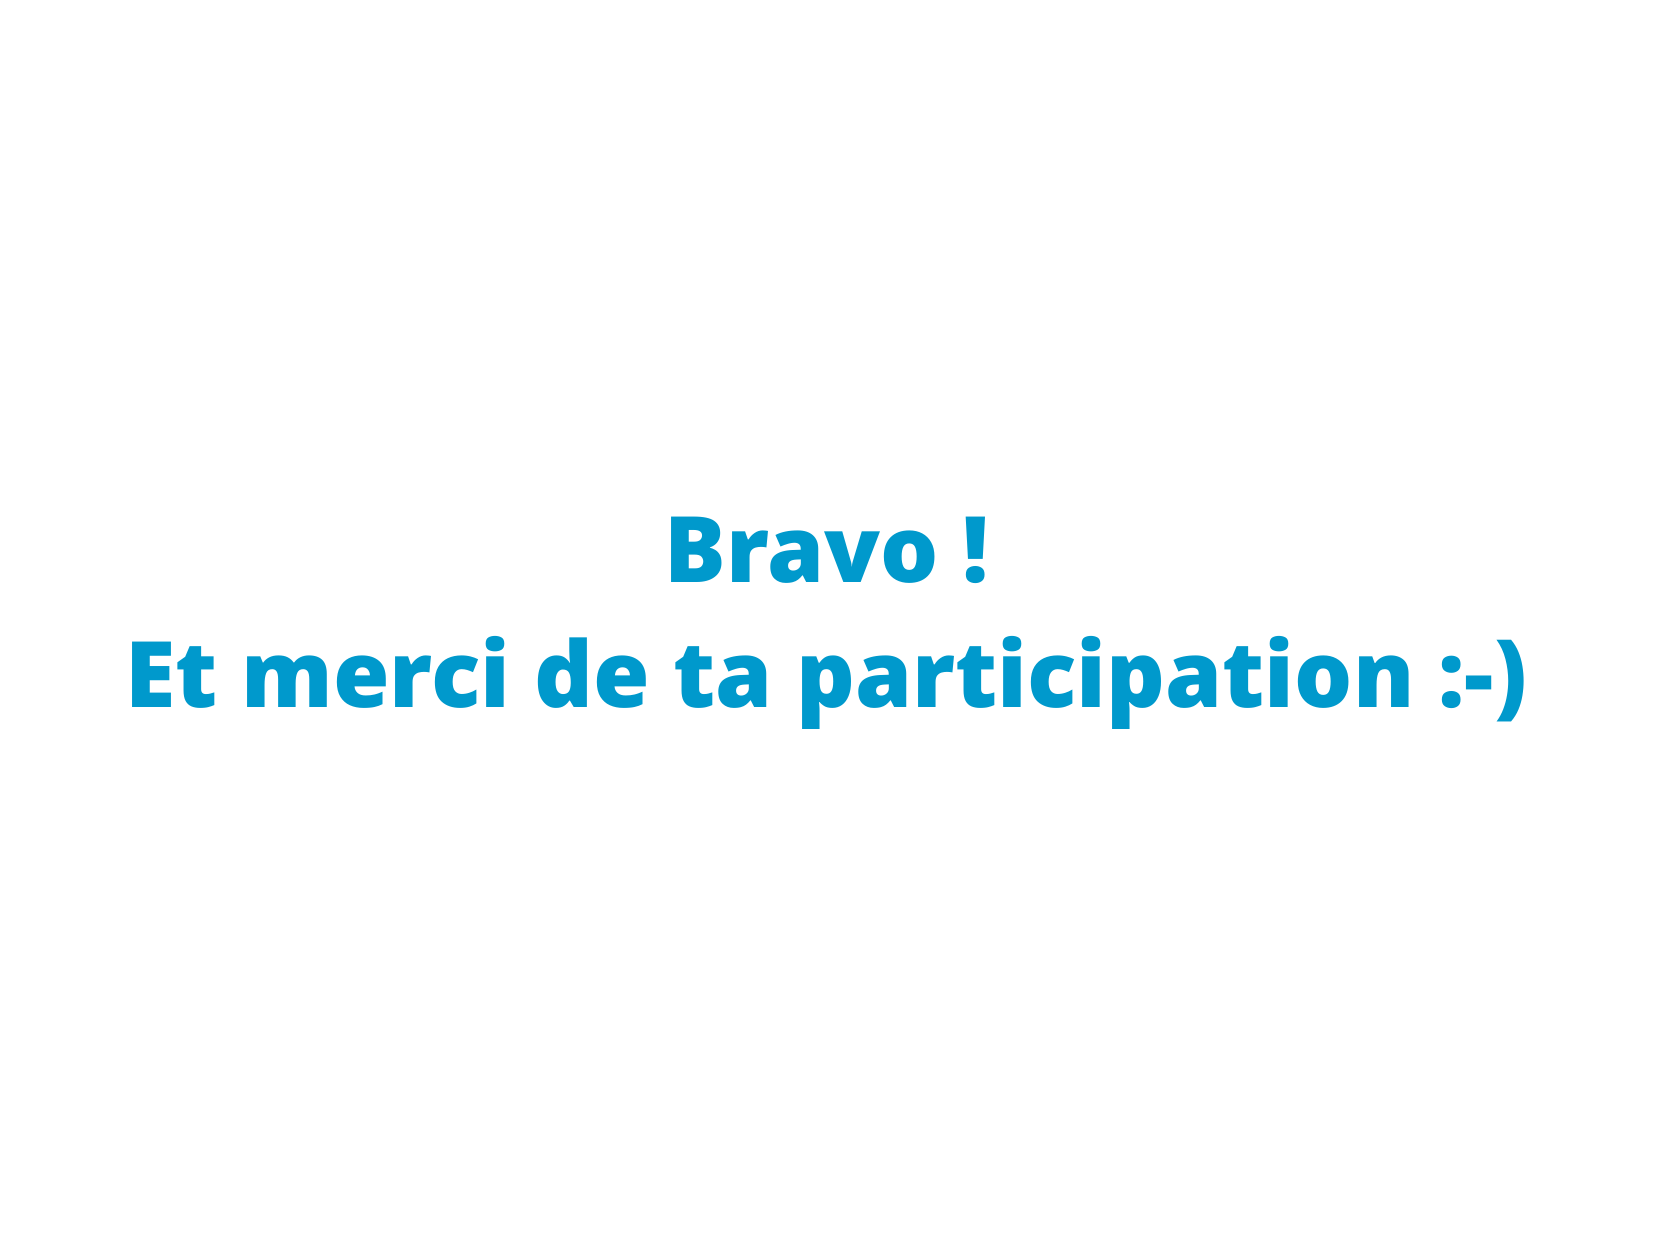

# Bravo ! Et merci de ta participation :-)